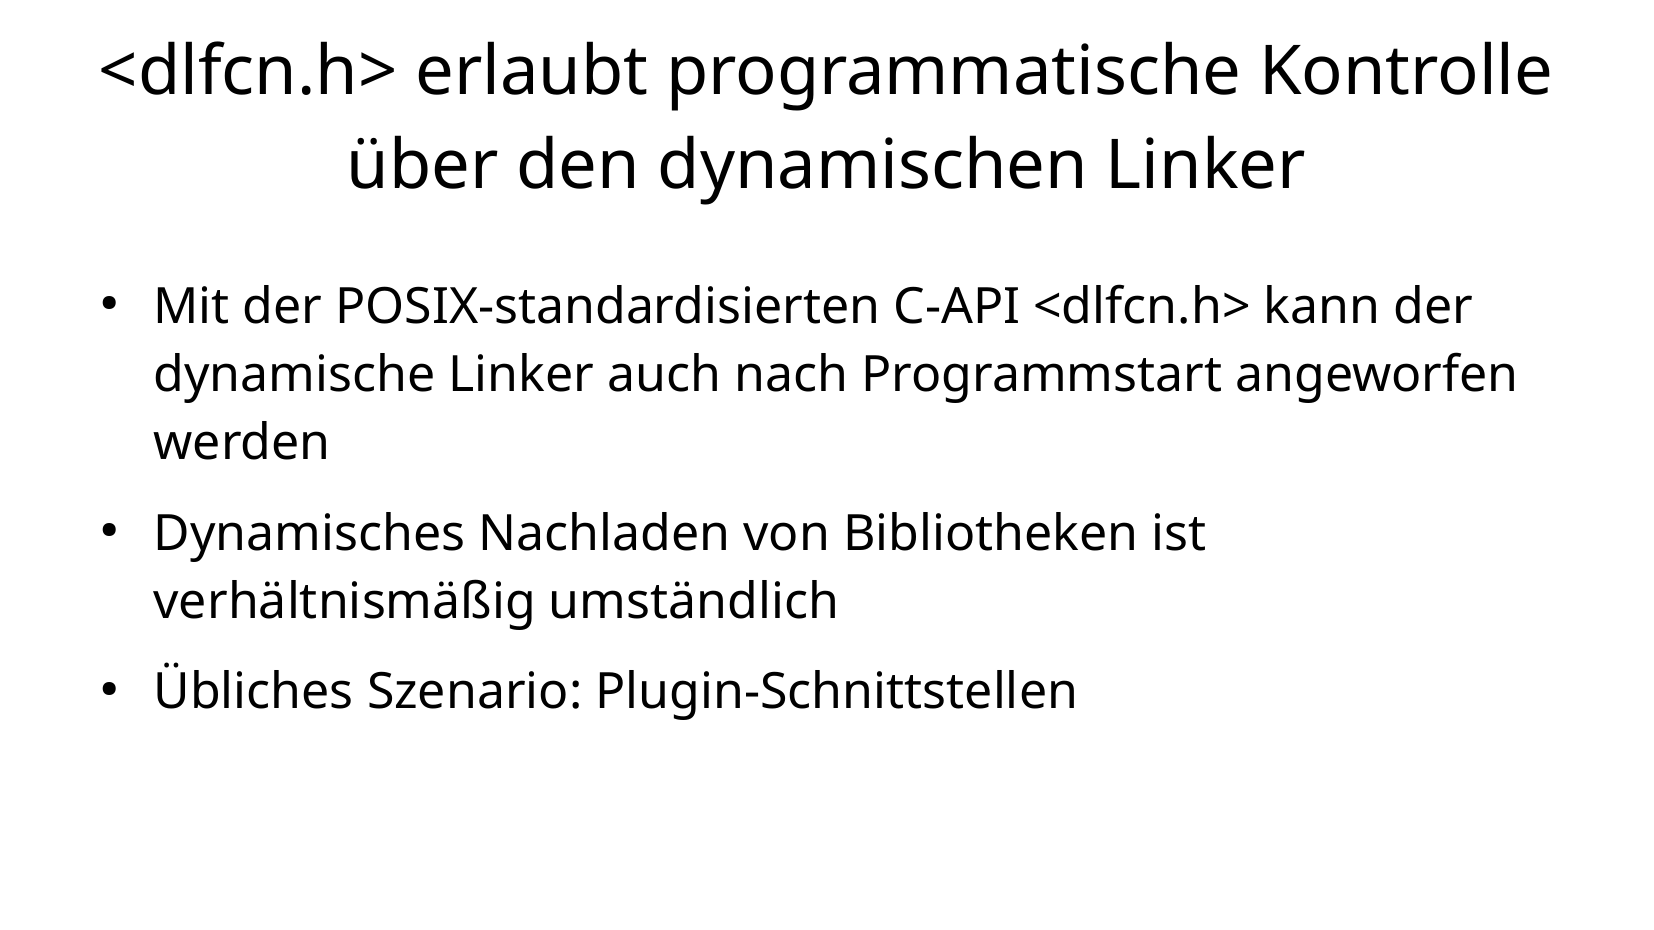

# <dlfcn.h> erlaubt programmatische Kontrolle über den dynamischen Linker
Mit der POSIX-standardisierten C-API <dlfcn.h> kann der dynamische Linker auch nach Programmstart angeworfen werden
Dynamisches Nachladen von Bibliotheken ist verhältnismäßig umständlich
Übliches Szenario: Plugin-Schnittstellen